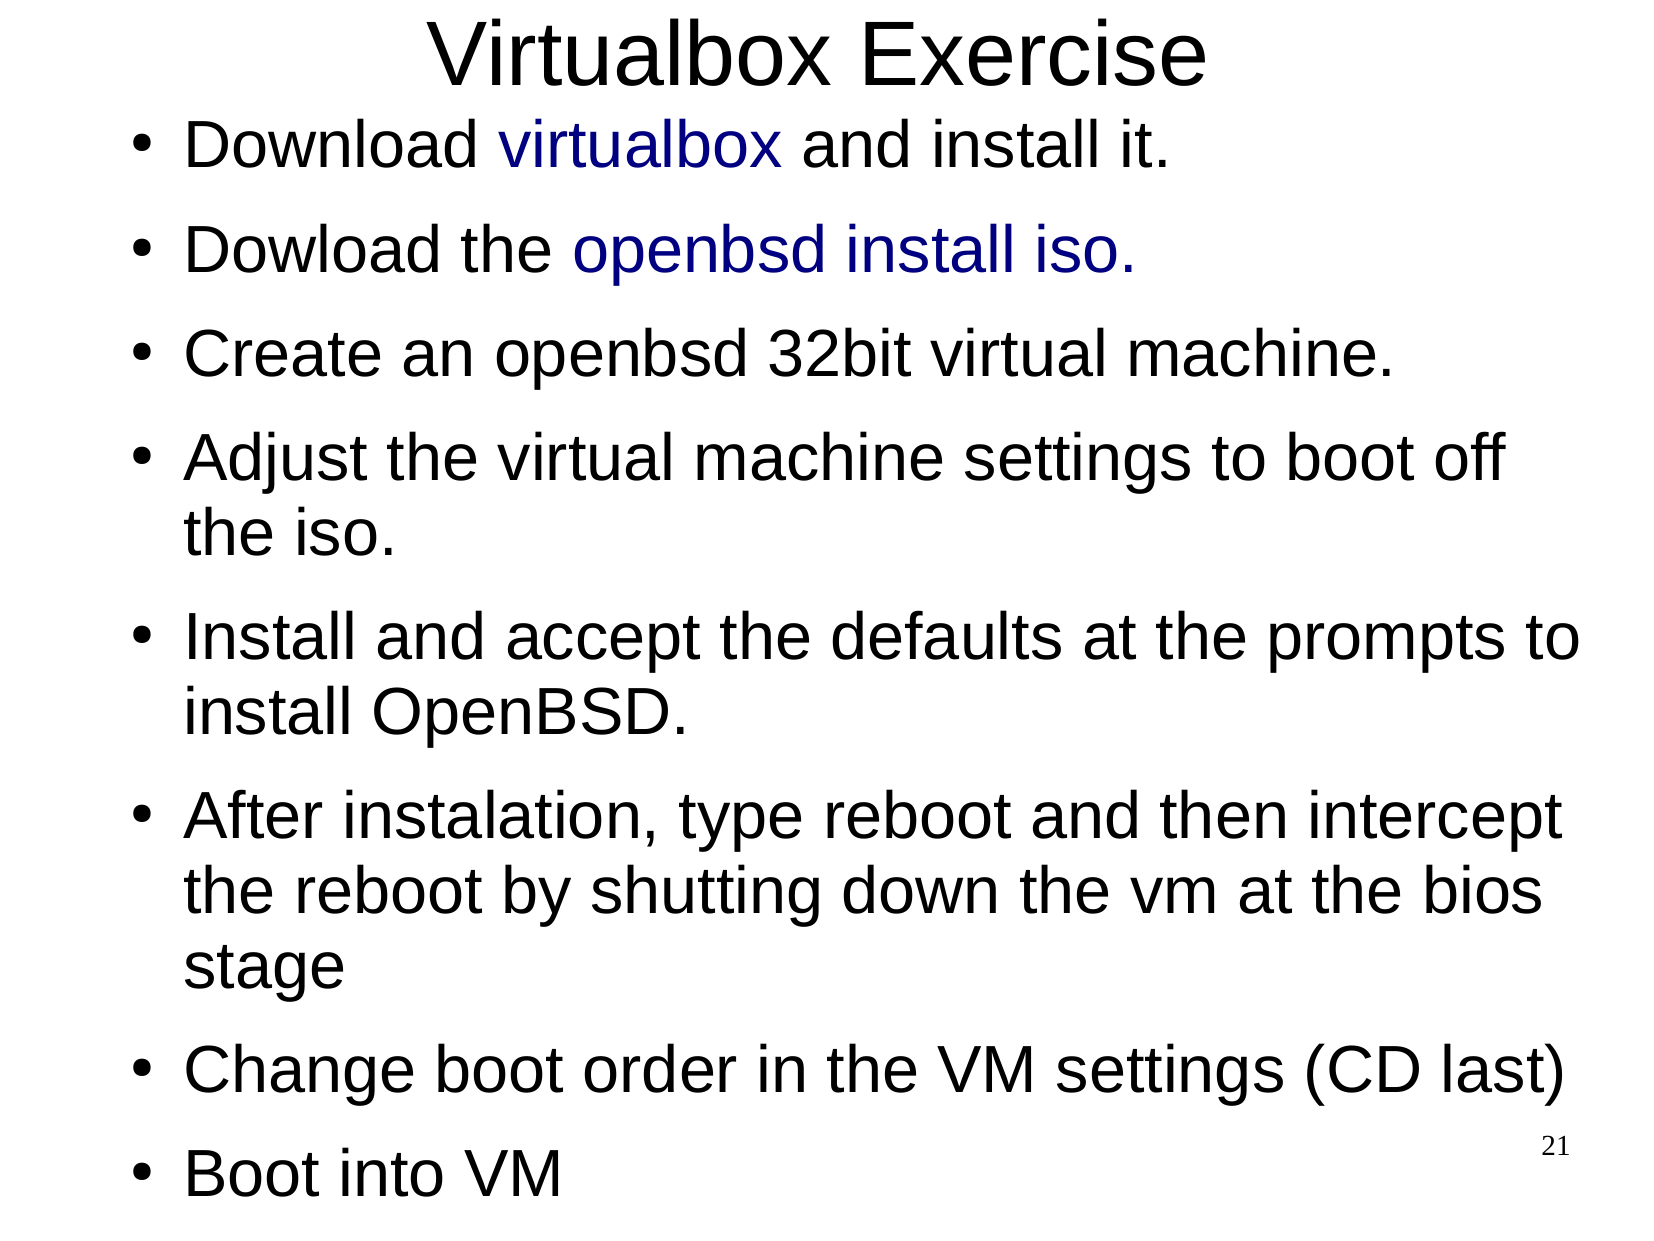

# Virtualbox Exercise
Download virtualbox and install it.
Dowload the openbsd install iso.
Create an openbsd 32bit virtual machine.
Adjust the virtual machine settings to boot off the iso.
Install and accept the defaults at the prompts to install OpenBSD.
After instalation, type reboot and then intercept the reboot by shutting down the vm at the bios stage
Change boot order in the VM settings (CD last)
Boot into VM
21